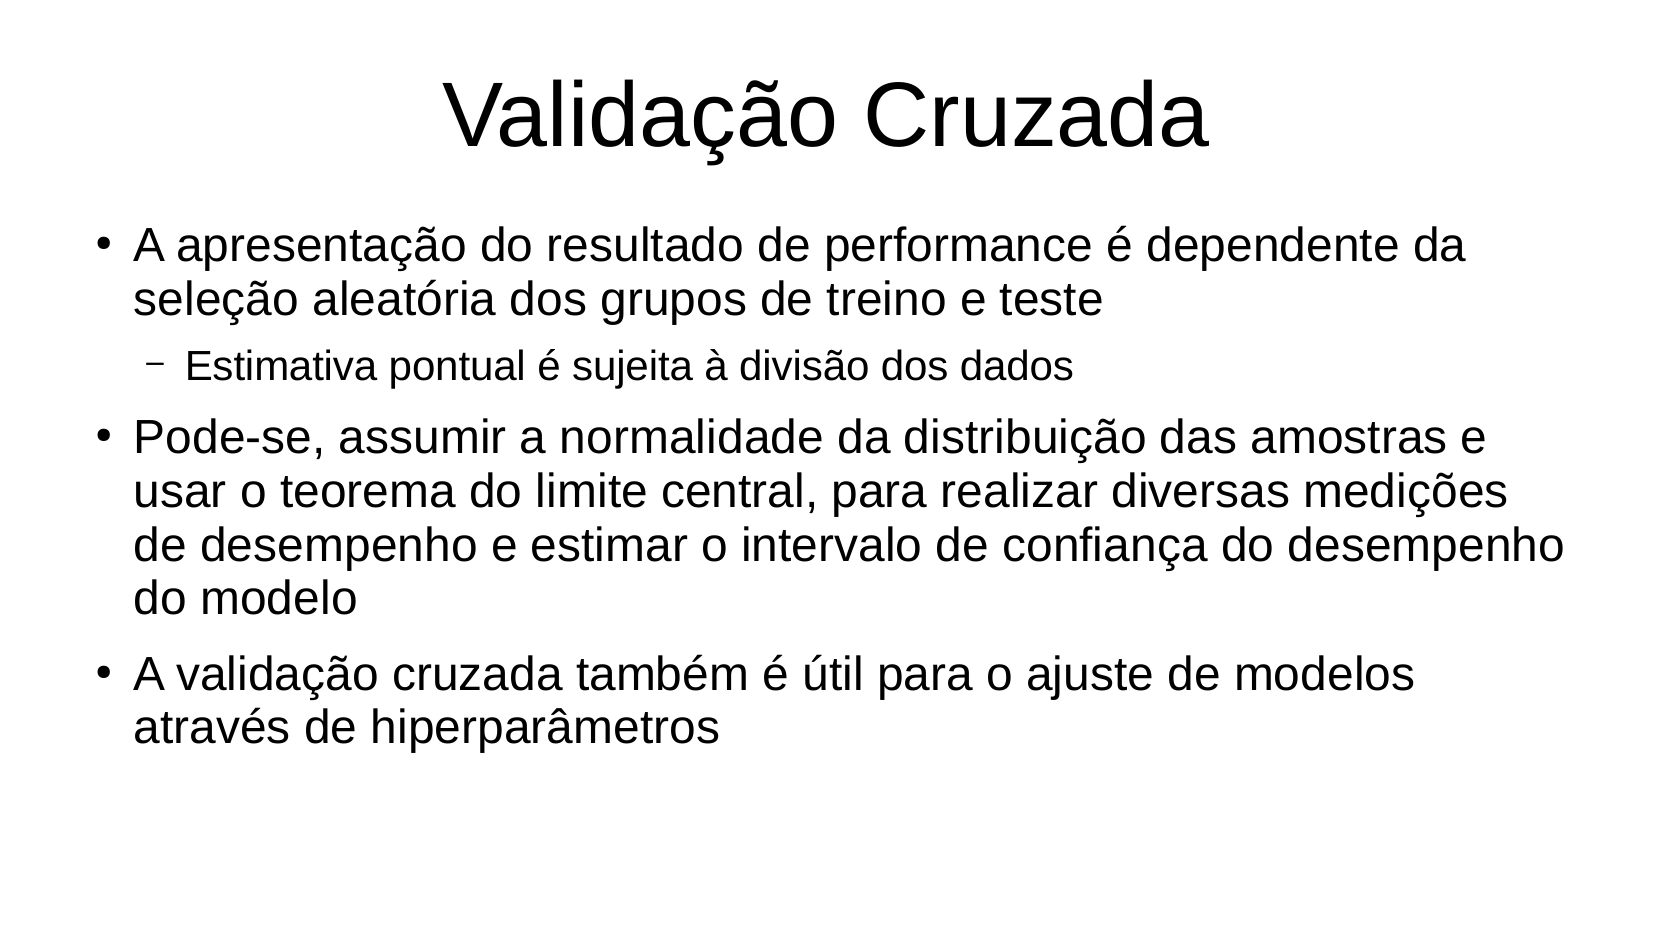

# Validação Cruzada
A apresentação do resultado de performance é dependente da seleção aleatória dos grupos de treino e teste
Estimativa pontual é sujeita à divisão dos dados
Pode-se, assumir a normalidade da distribuição das amostras e usar o teorema do limite central, para realizar diversas medições de desempenho e estimar o intervalo de confiança do desempenho do modelo
A validação cruzada também é útil para o ajuste de modelos através de hiperparâmetros